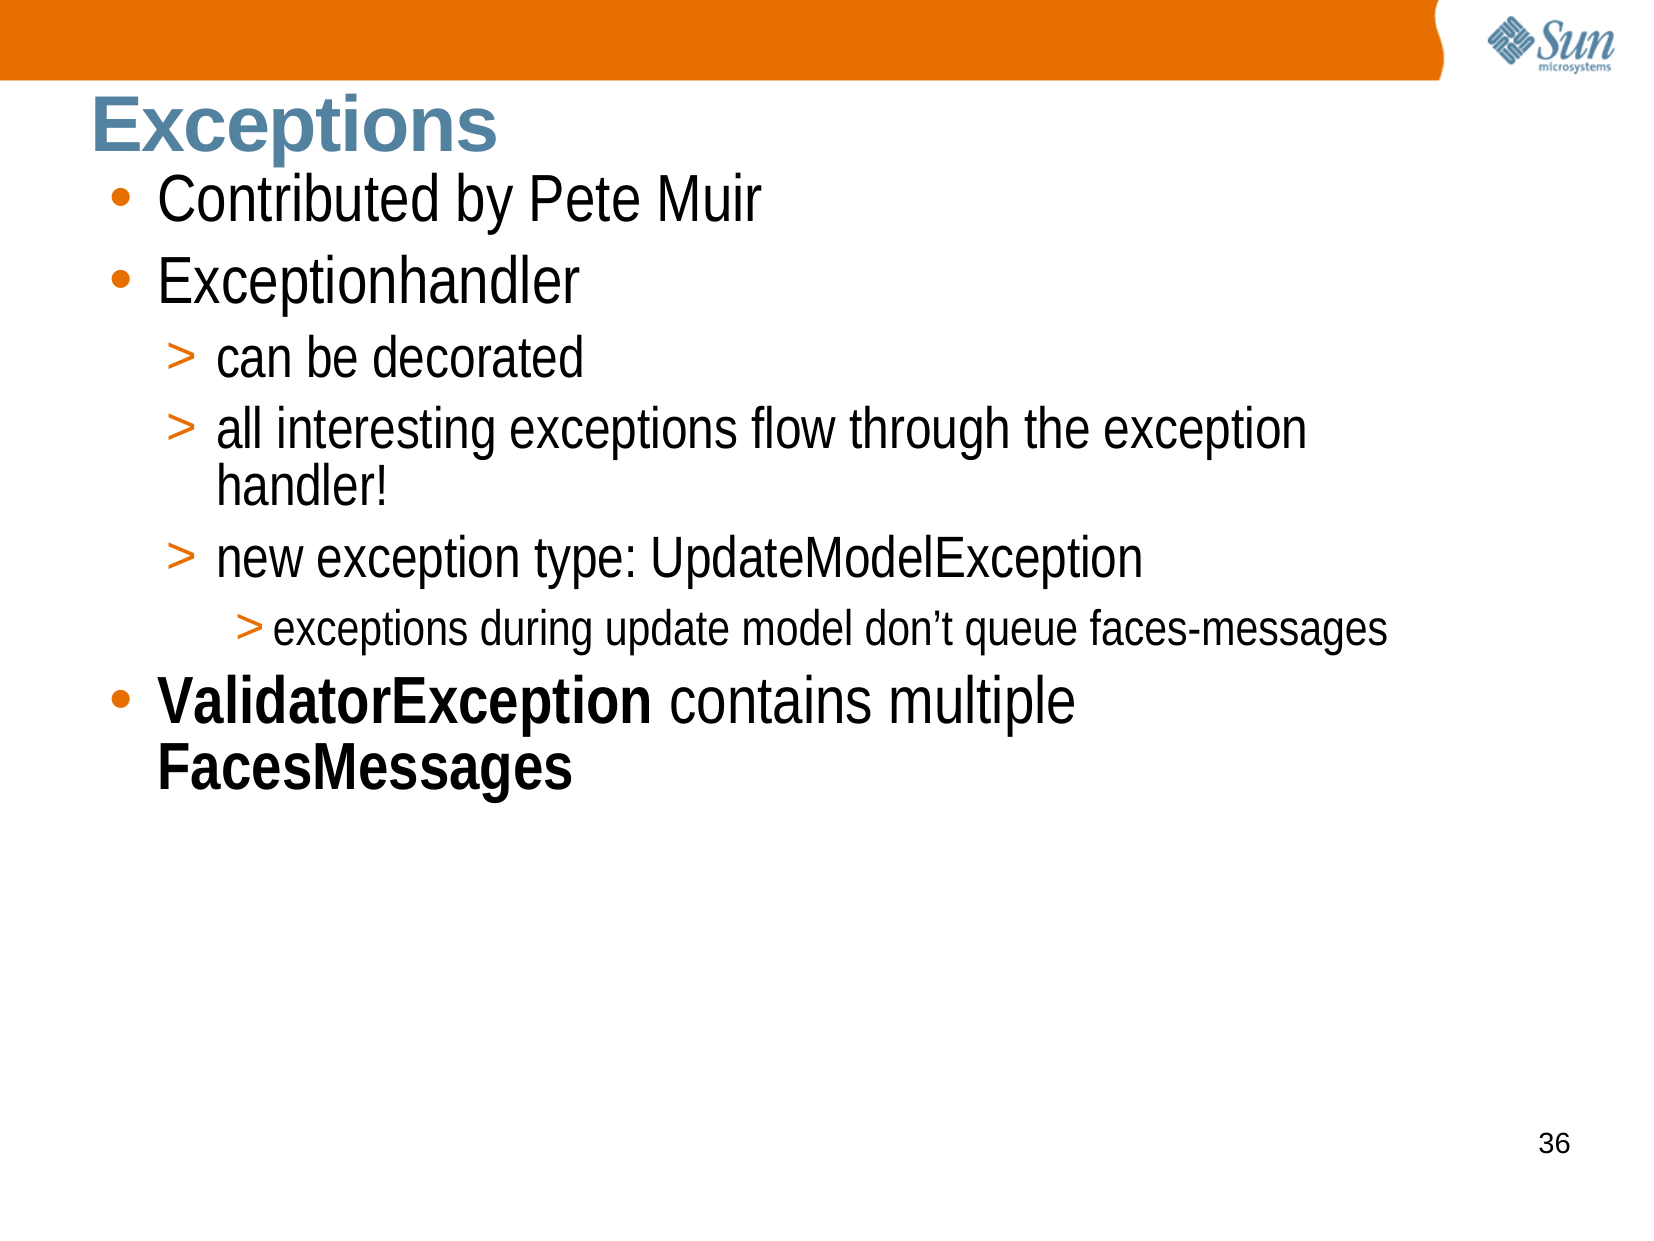

# Exceptions
Contributed by Pete Muir
Exceptionhandler
can be decorated
all interesting exceptions flow through the exception handler!
new exception type: UpdateModelException
exceptions during update model don’t queue faces-messages
ValidatorException contains multiple FacesMessages
36